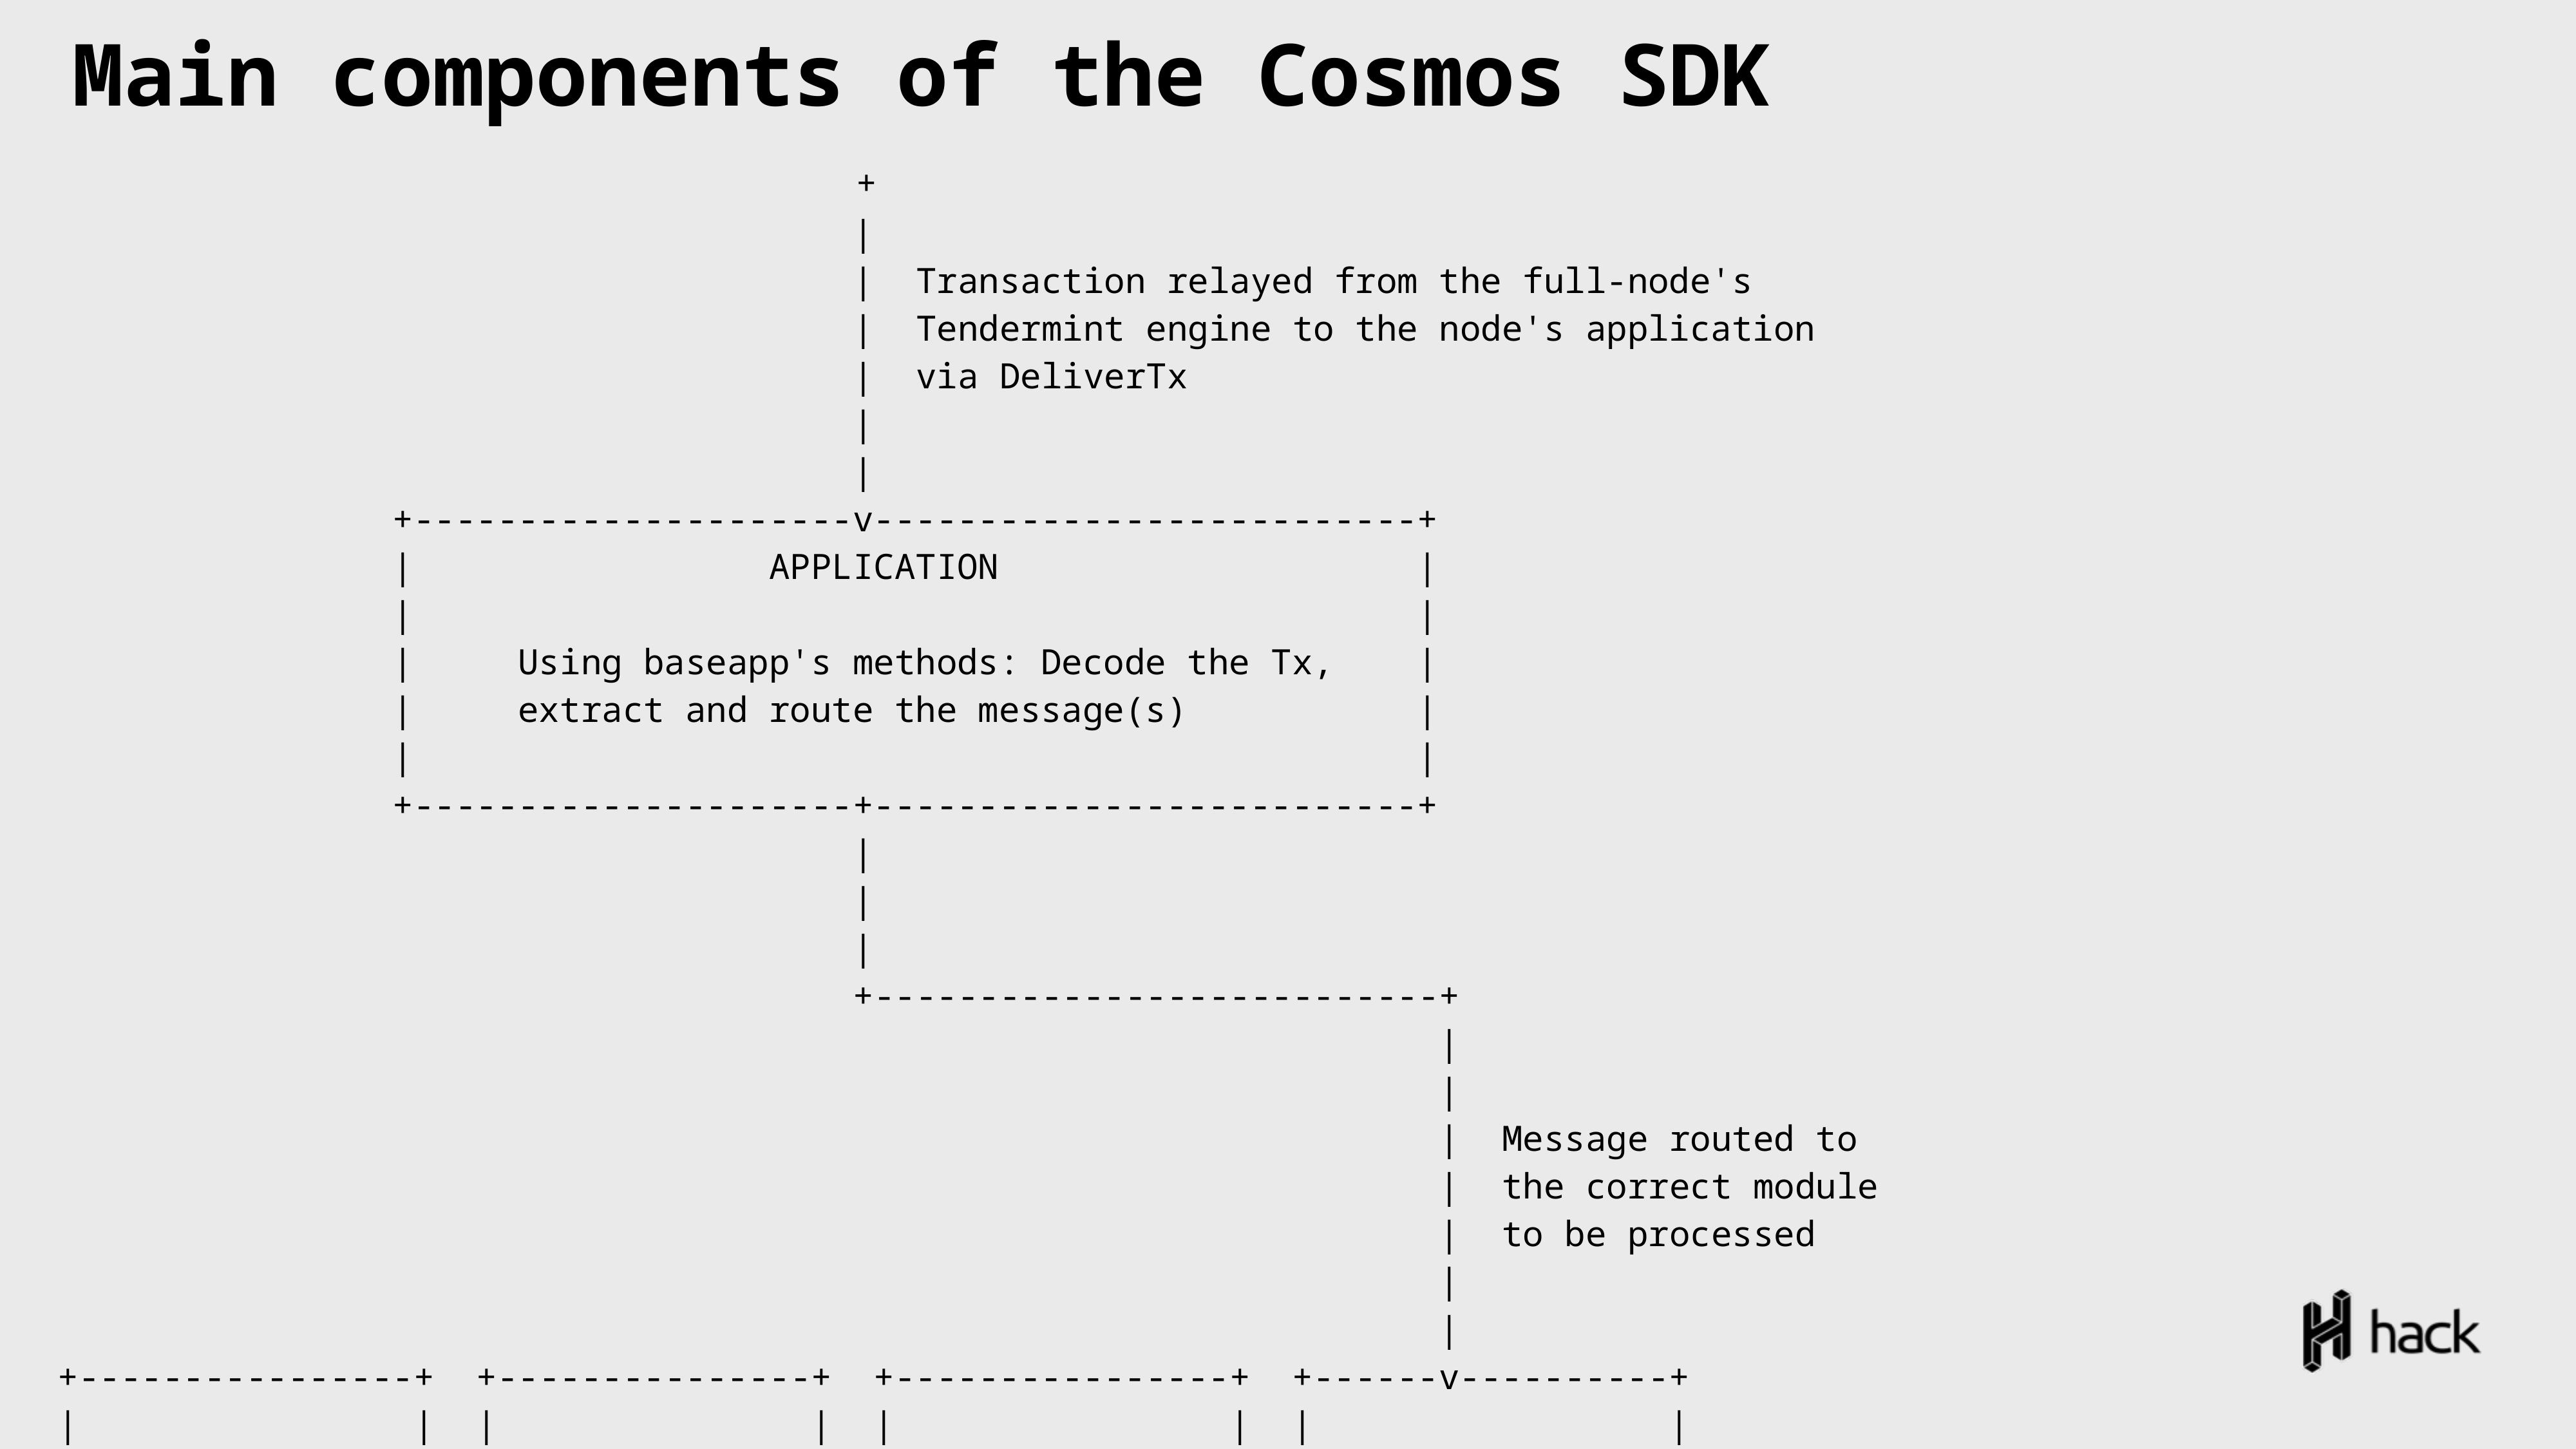

# Main components of the Cosmos SDK
 +
 |
 | Transaction relayed from the full-node's
 | Tendermint engine to the node's application
 | via DeliverTx
 |
 |
 +---------------------v--------------------------+
 | APPLICATION |
 | |
 | Using baseapp's methods: Decode the Tx, |
 | extract and route the message(s) |
 | |
 +---------------------+--------------------------+
 |
 |
 |
 +---------------------------+
 |
 |
 | Message routed to
 | the correct module
 | to be processed
 |
 |
+----------------+ +---------------+ +----------------+ +------v----------+
| | | | | | | |
| AUTH MODULE | | BANK MODULE | | STAKING MODULE | | GOV MODULE |
| | | | | | | |
| | | | | | | Handles message,|+--------------→ Return result to Tendermint (0=Ok, 1=Err)
| | | | | | | Updates state |
| | | | | | | |
+----------------+ +---------------+ +----------------+ +-----------------+